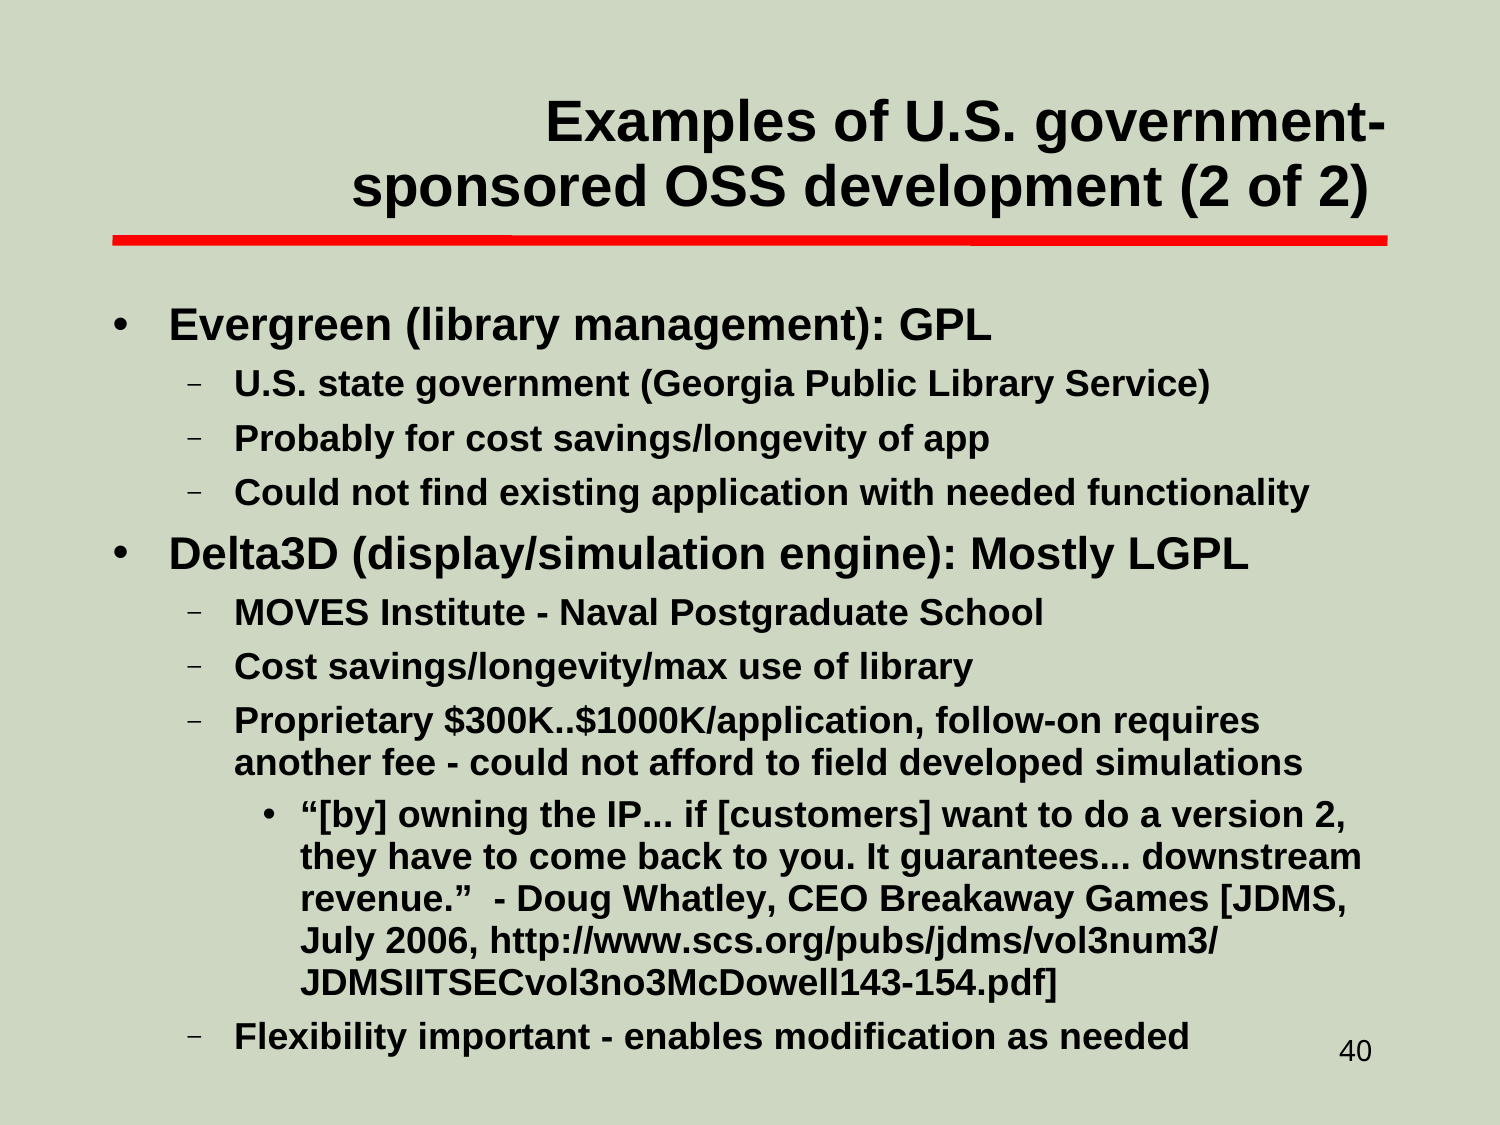

# Examples of U.S. government-sponsored OSS development (2 of 2)
Evergreen (library management): GPL
U.S. state government (Georgia Public Library Service)
Probably for cost savings/longevity of app
Could not find existing application with needed functionality
Delta3D (display/simulation engine): Mostly LGPL
MOVES Institute - Naval Postgraduate School
Cost savings/longevity/max use of library
Proprietary $300K..$1000K/application, follow-on requires another fee - could not afford to field developed simulations
“[by] owning the IP... if [customers] want to do a version 2, they have to come back to you. It guarantees... downstream revenue.” - Doug Whatley, CEO Breakaway Games [JDMS, July 2006, http://www.scs.org/pubs/jdms/vol3num3/ JDMSIITSECvol3no3McDowell143-154.pdf]
Flexibility important - enables modification as needed